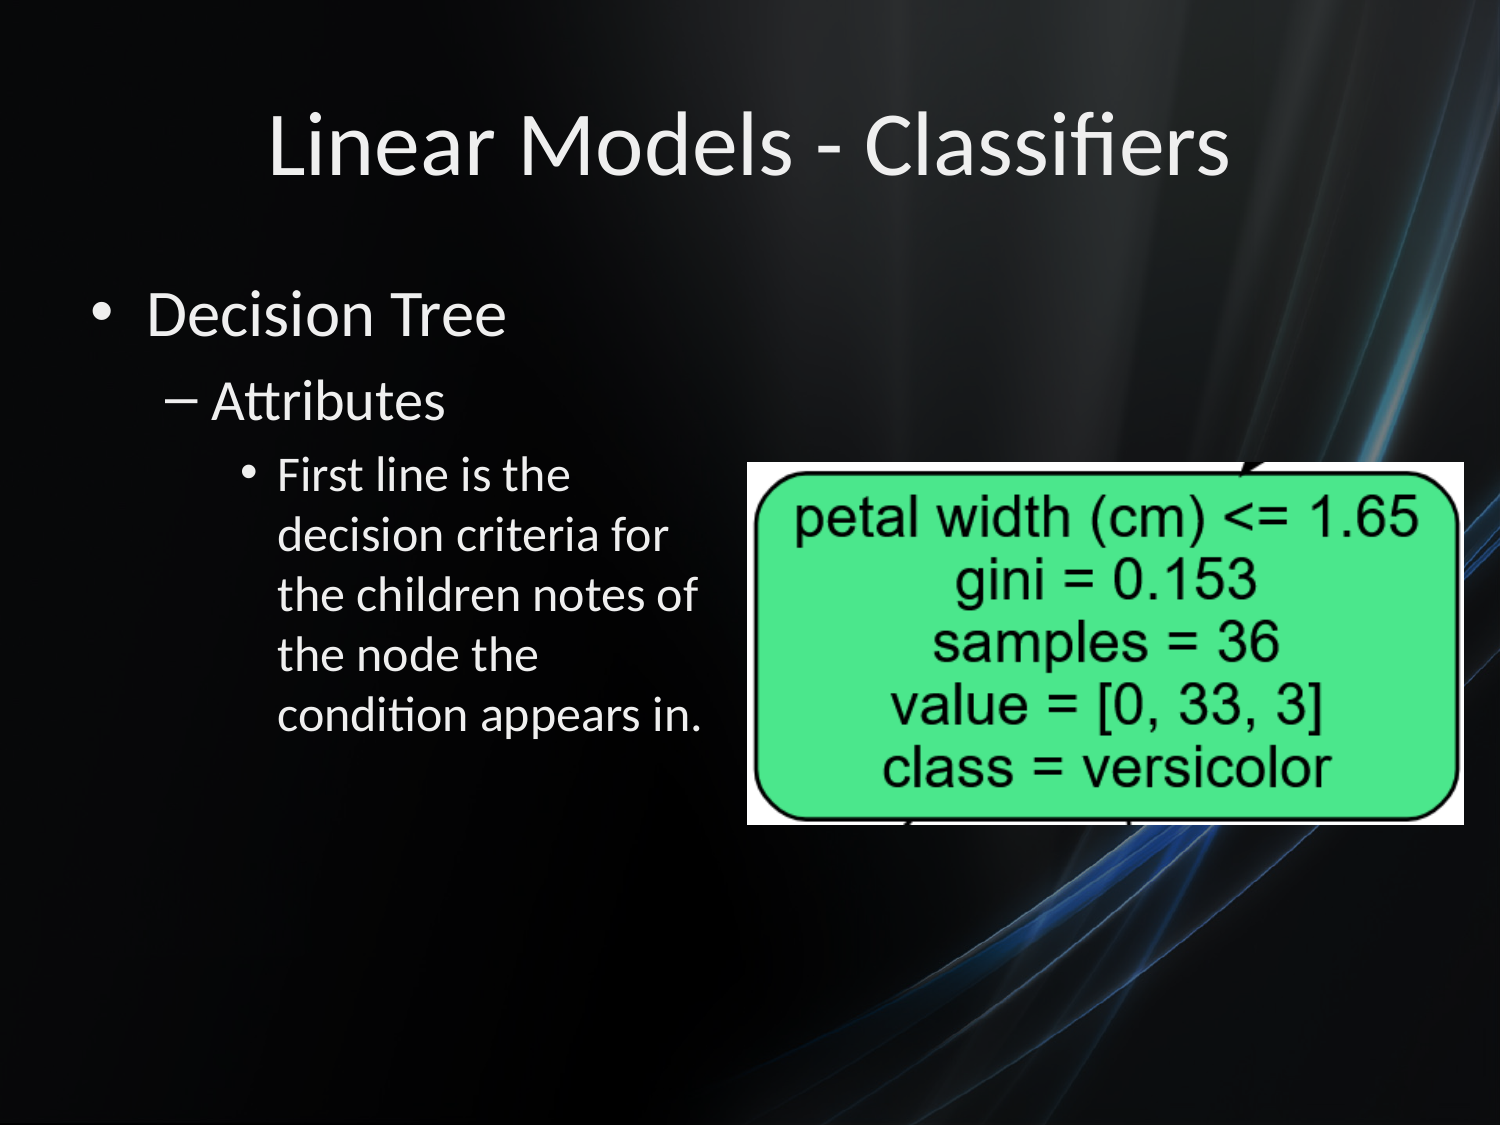

# Linear Models - Classifiers
Decision Tree
Attributes
First line is the decision criteria for the children notes of the node the condition appears in.